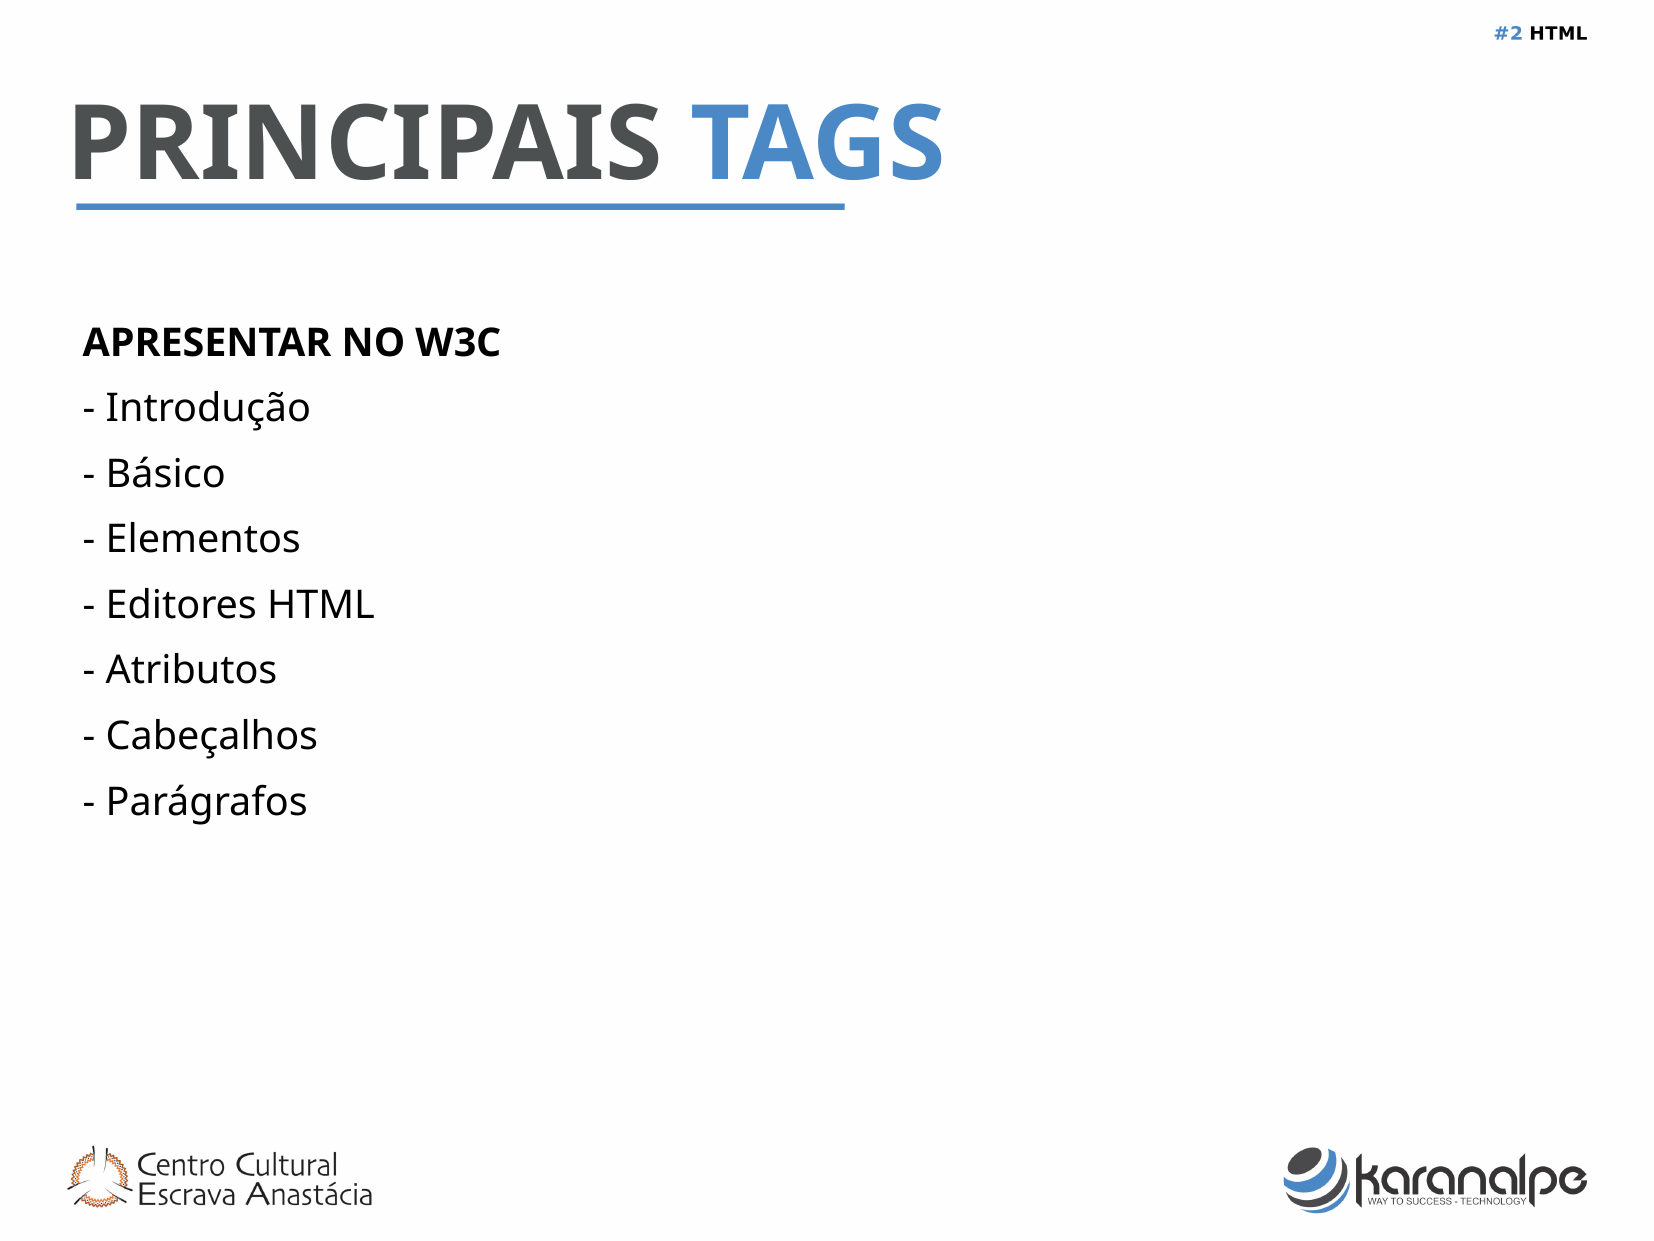

PRINCIPAIS TAGS
# APRESENTAR NO W3C
- Introdução
- Básico
- Elementos
- Editores HTML
- Atributos
- Cabeçalhos
- Parágrafos